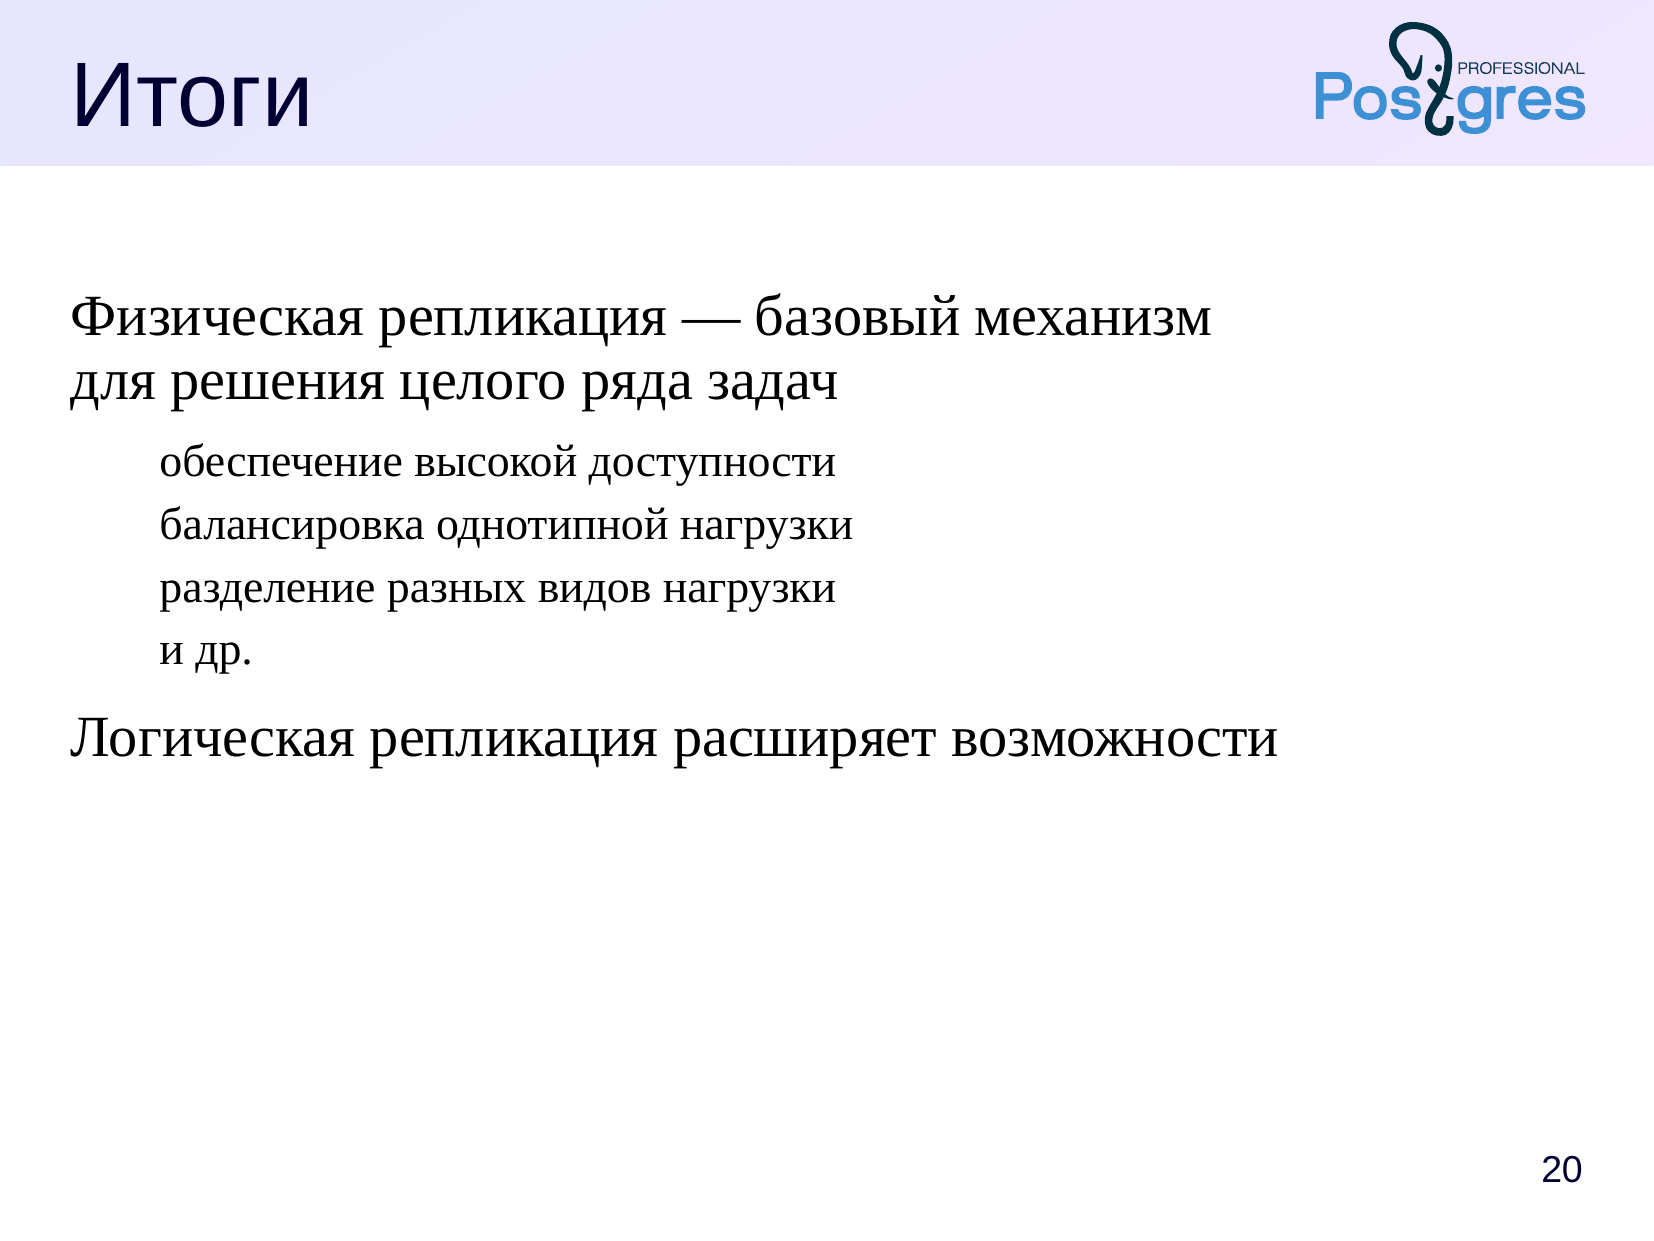

# Итоги
Физическая репликация — базовый механизм
для решения целого ряда задач
обеспечение высокой доступности
балансировка однотипной нагрузки
разделение разных видов нагрузки
и др.
Логическая репликация расширяет возможности